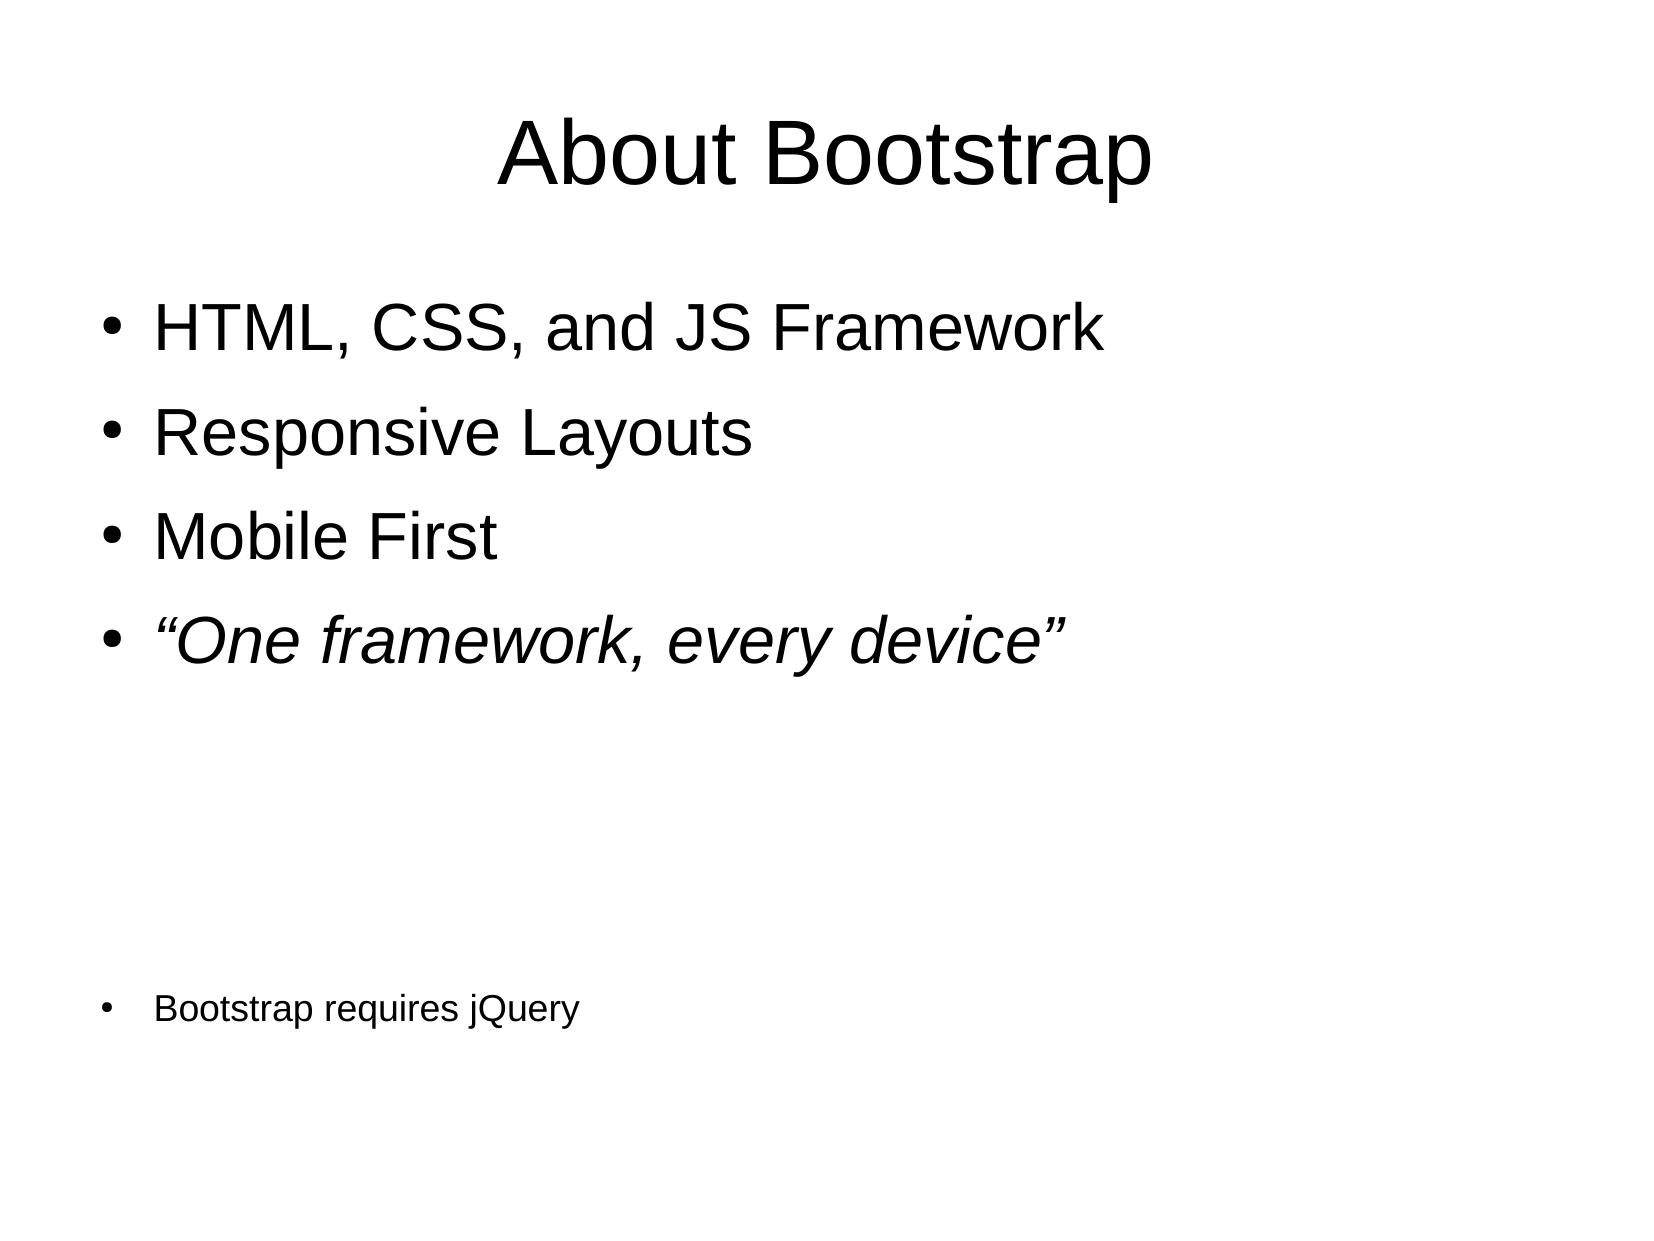

# About Bootstrap
HTML, CSS, and JS Framework
Responsive Layouts
Mobile First
“One framework, every device”
Bootstrap requires jQuery